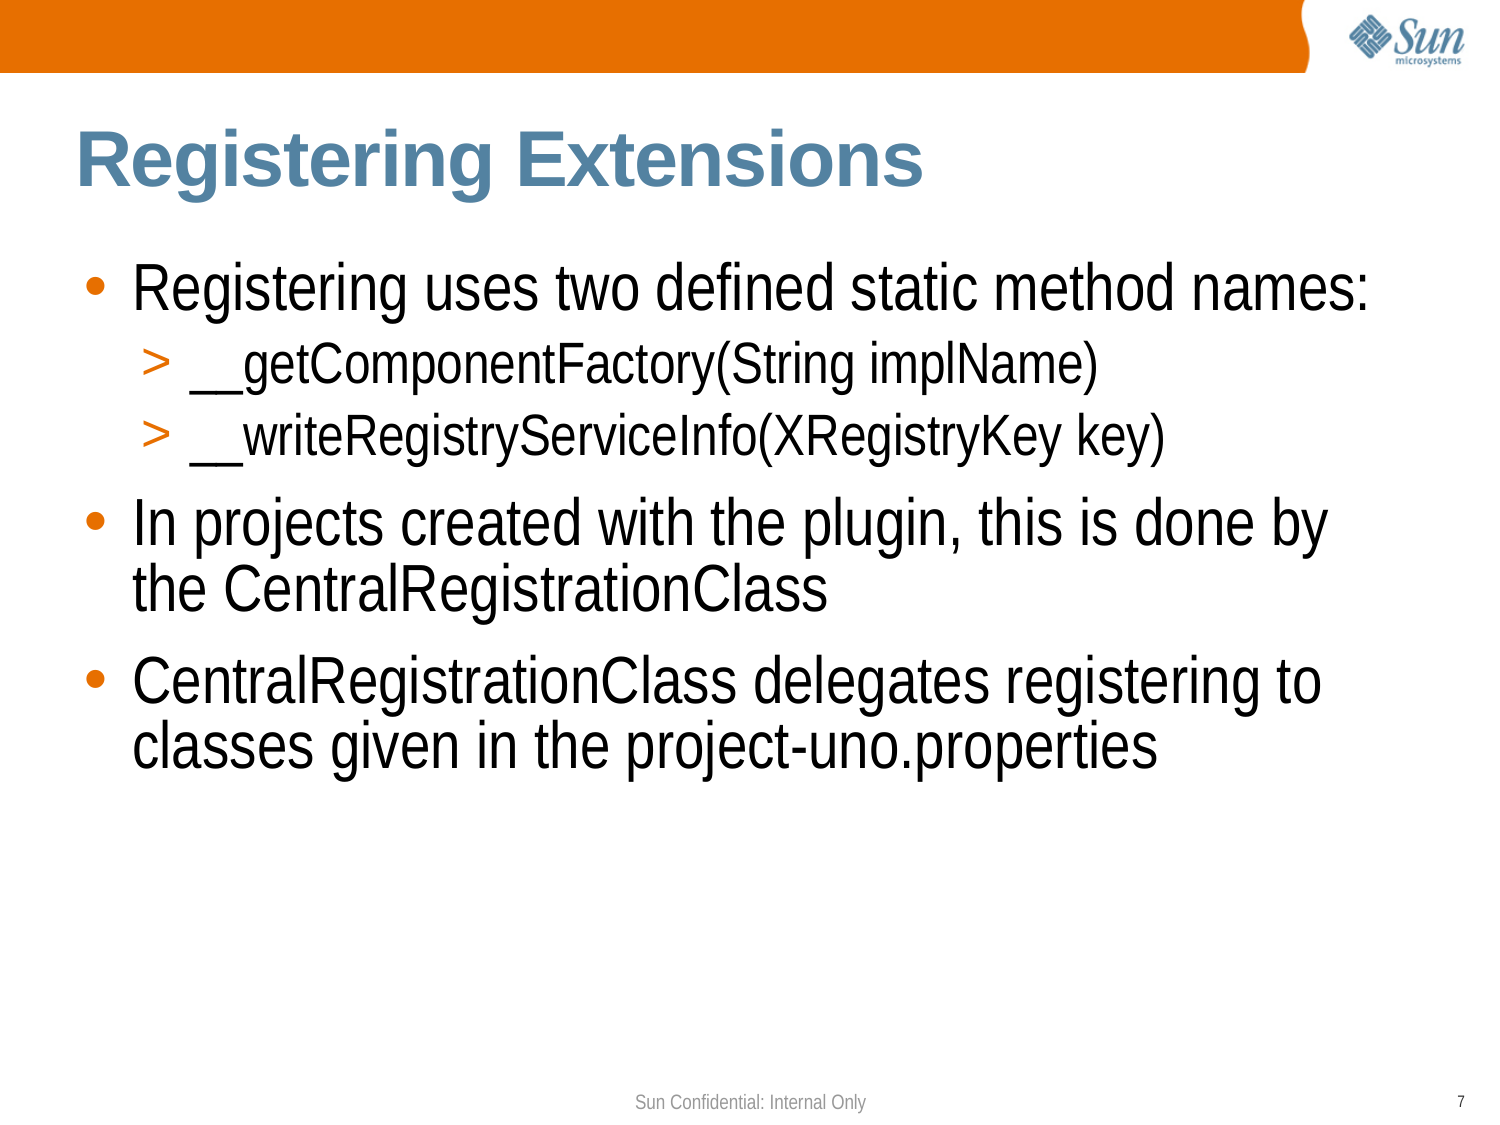

# Registering Extensions
Registering uses two defined static method names:
__getComponentFactory(String implName)
__writeRegistryServiceInfo(XRegistryKey key)
In projects created with the plugin, this is done by the CentralRegistrationClass
CentralRegistrationClass delegates registering to classes given in the project-uno.properties